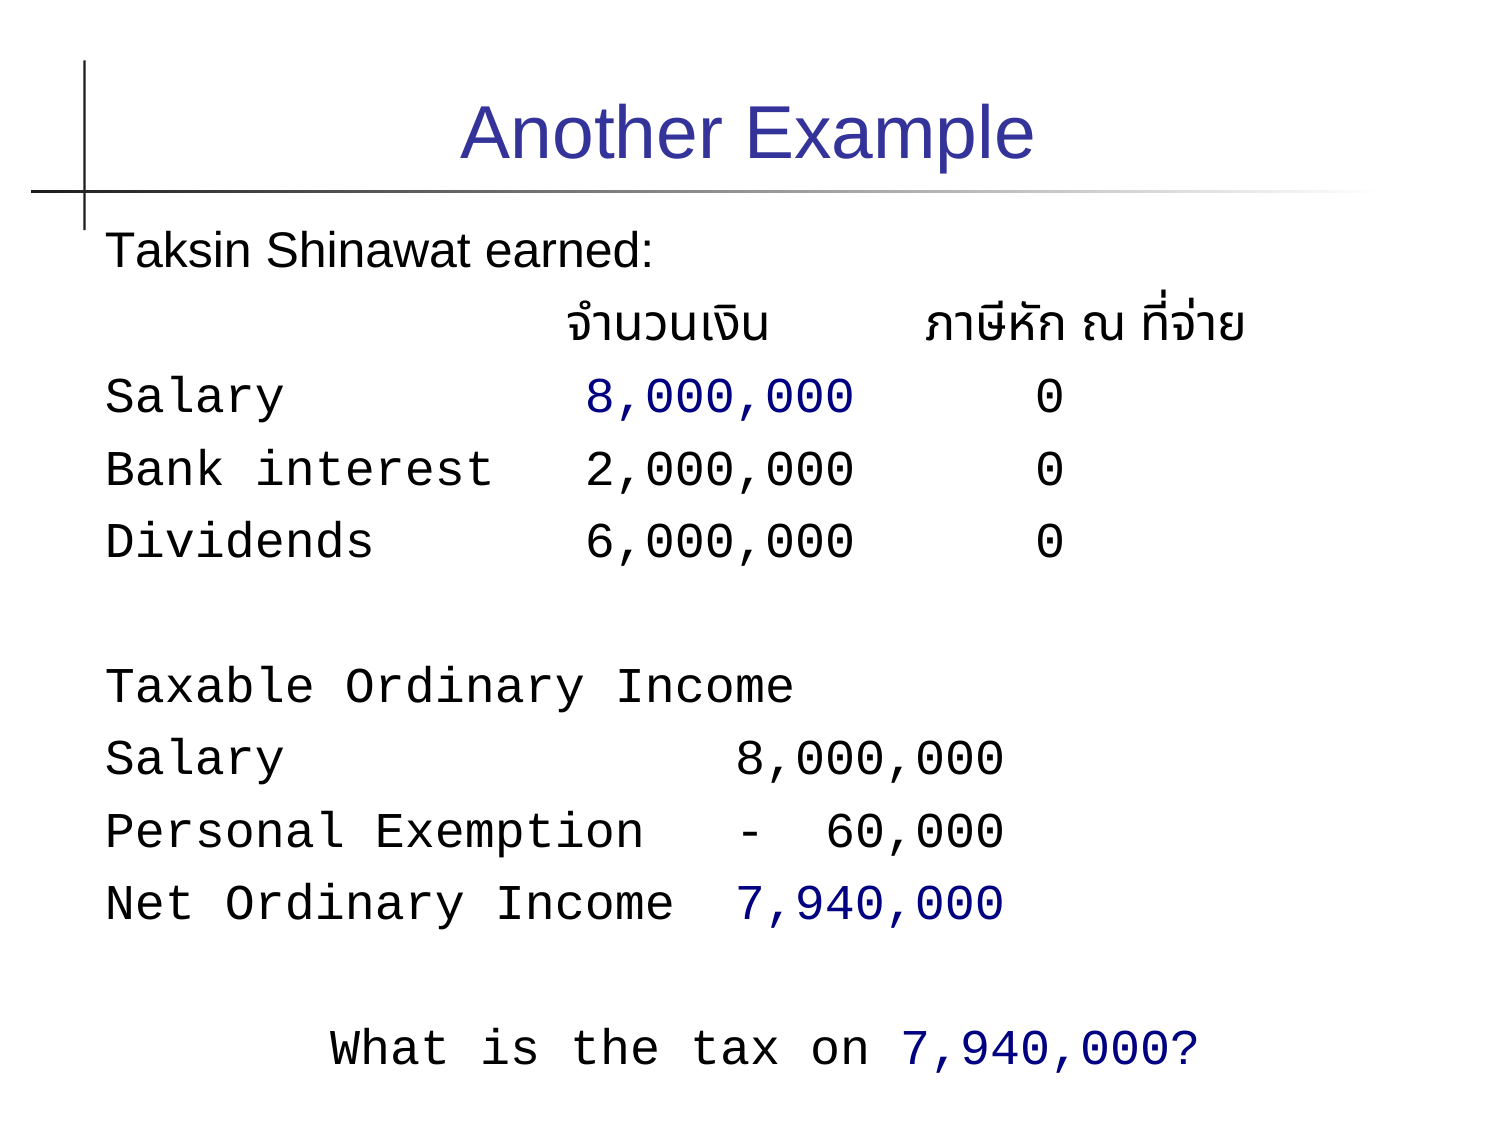

# Another Example
Taksin Shinawat earned:
 จำนวนเงิน ภาษีหัก ณ ที่จ่าย
Salary 8,000,000 0
Bank interest 2,000,000 0
Dividends 6,000,000 0
Taxable Ordinary Income
Salary 8,000,000
Personal Exemption - 60,000
Net Ordinary Income 7,940,000
What is the tax on 7,940,000?